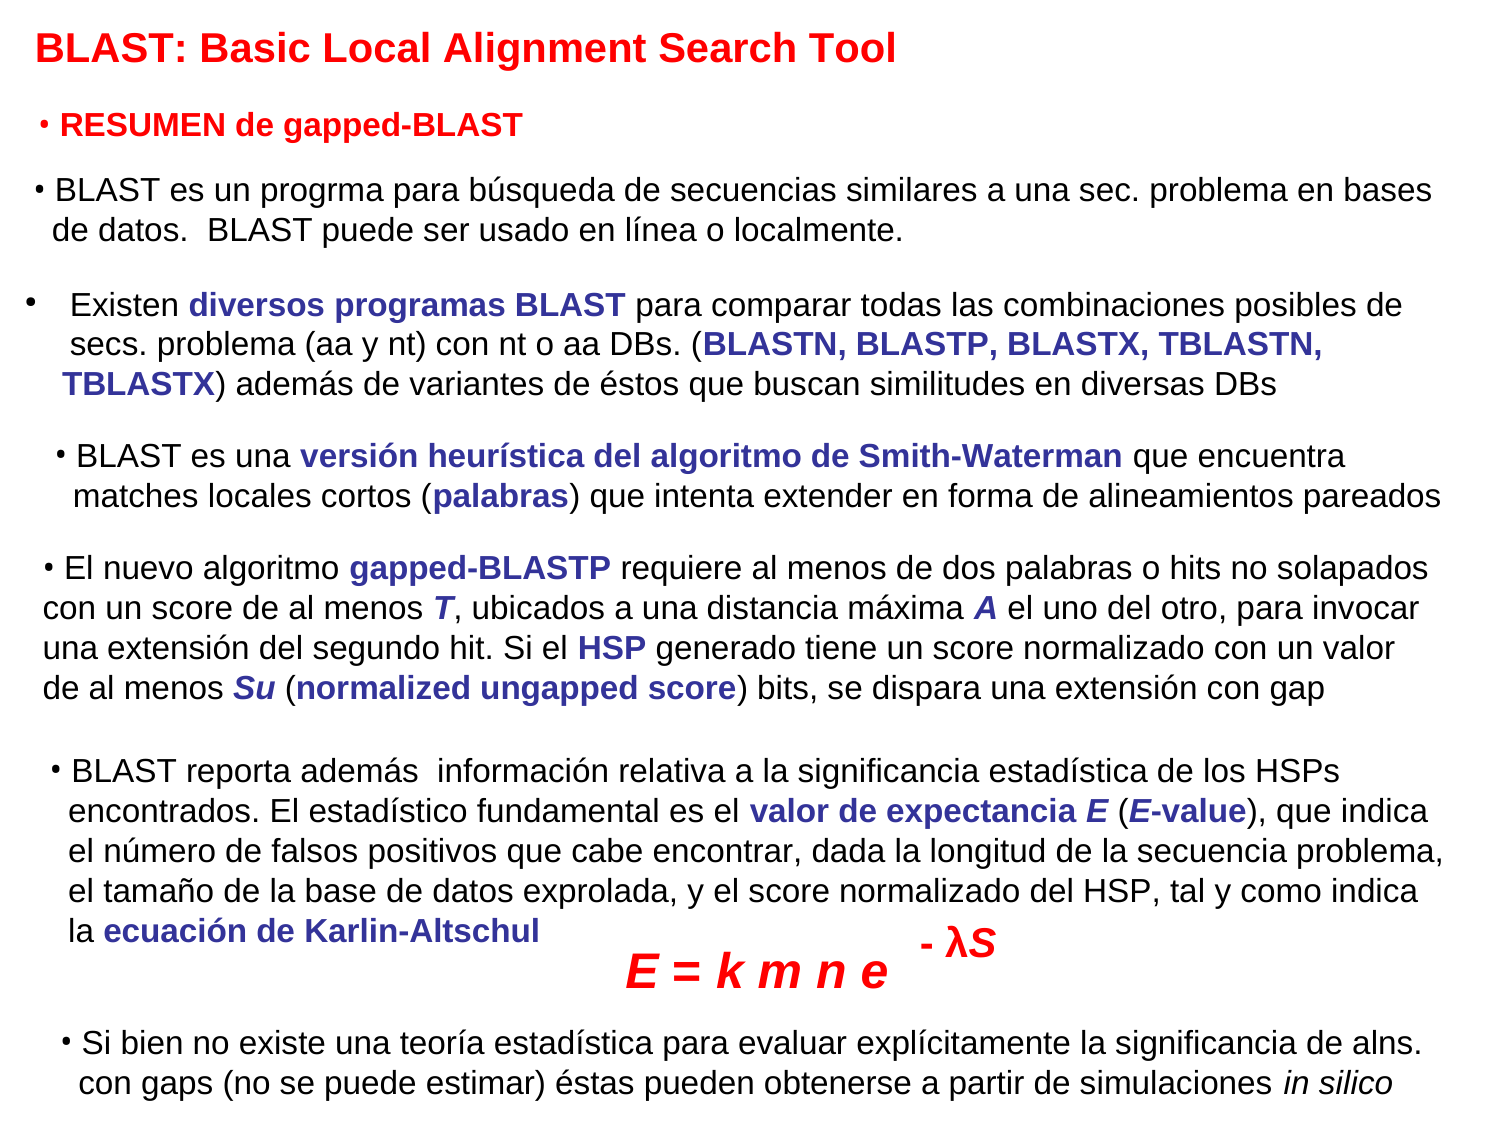

BLAST: Basic Local Alignment Search Tool
 RESUMEN de gapped-BLAST
 BLAST es un progrma para búsqueda de secuencias similares a una sec. problema en bases
 de datos. BLAST puede ser usado en línea o localmente.
 Existen diversos programas BLAST para comparar todas las combinaciones posibles de
 secs. problema (aa y nt) con nt o aa DBs. (BLASTN, BLASTP, BLASTX, TBLASTN,
 TBLASTX) además de variantes de éstos que buscan similitudes en diversas DBs
 BLAST es una versión heurística del algoritmo de Smith-Waterman que encuentra
 matches locales cortos (palabras) que intenta extender en forma de alineamientos pareados
 El nuevo algoritmo gapped-BLASTP requiere al menos de dos palabras o hits no solapados
con un score de al menos T, ubicados a una distancia máxima A el uno del otro, para invocar
una extensión del segundo hit. Si el HSP generado tiene un score normalizado con un valor
de al menos Su (normalized ungapped score) bits, se dispara una extensión con gap
 BLAST reporta además información relativa a la significancia estadística de los HSPs
 encontrados. El estadístico fundamental es el valor de expectancia E (E-value), que indica
 el número de falsos positivos que cabe encontrar, dada la longitud de la secuencia problema,
 el tamaño de la base de datos exprolada, y el score normalizado del HSP, tal y como indica
 la ecuación de Karlin-Altschul
- λS
E = k m n e
 Si bien no existe una teoría estadística para evaluar explícitamente la significancia de alns.
 con gaps (no se puede estimar) éstas pueden obtenerse a partir de simulaciones in silico